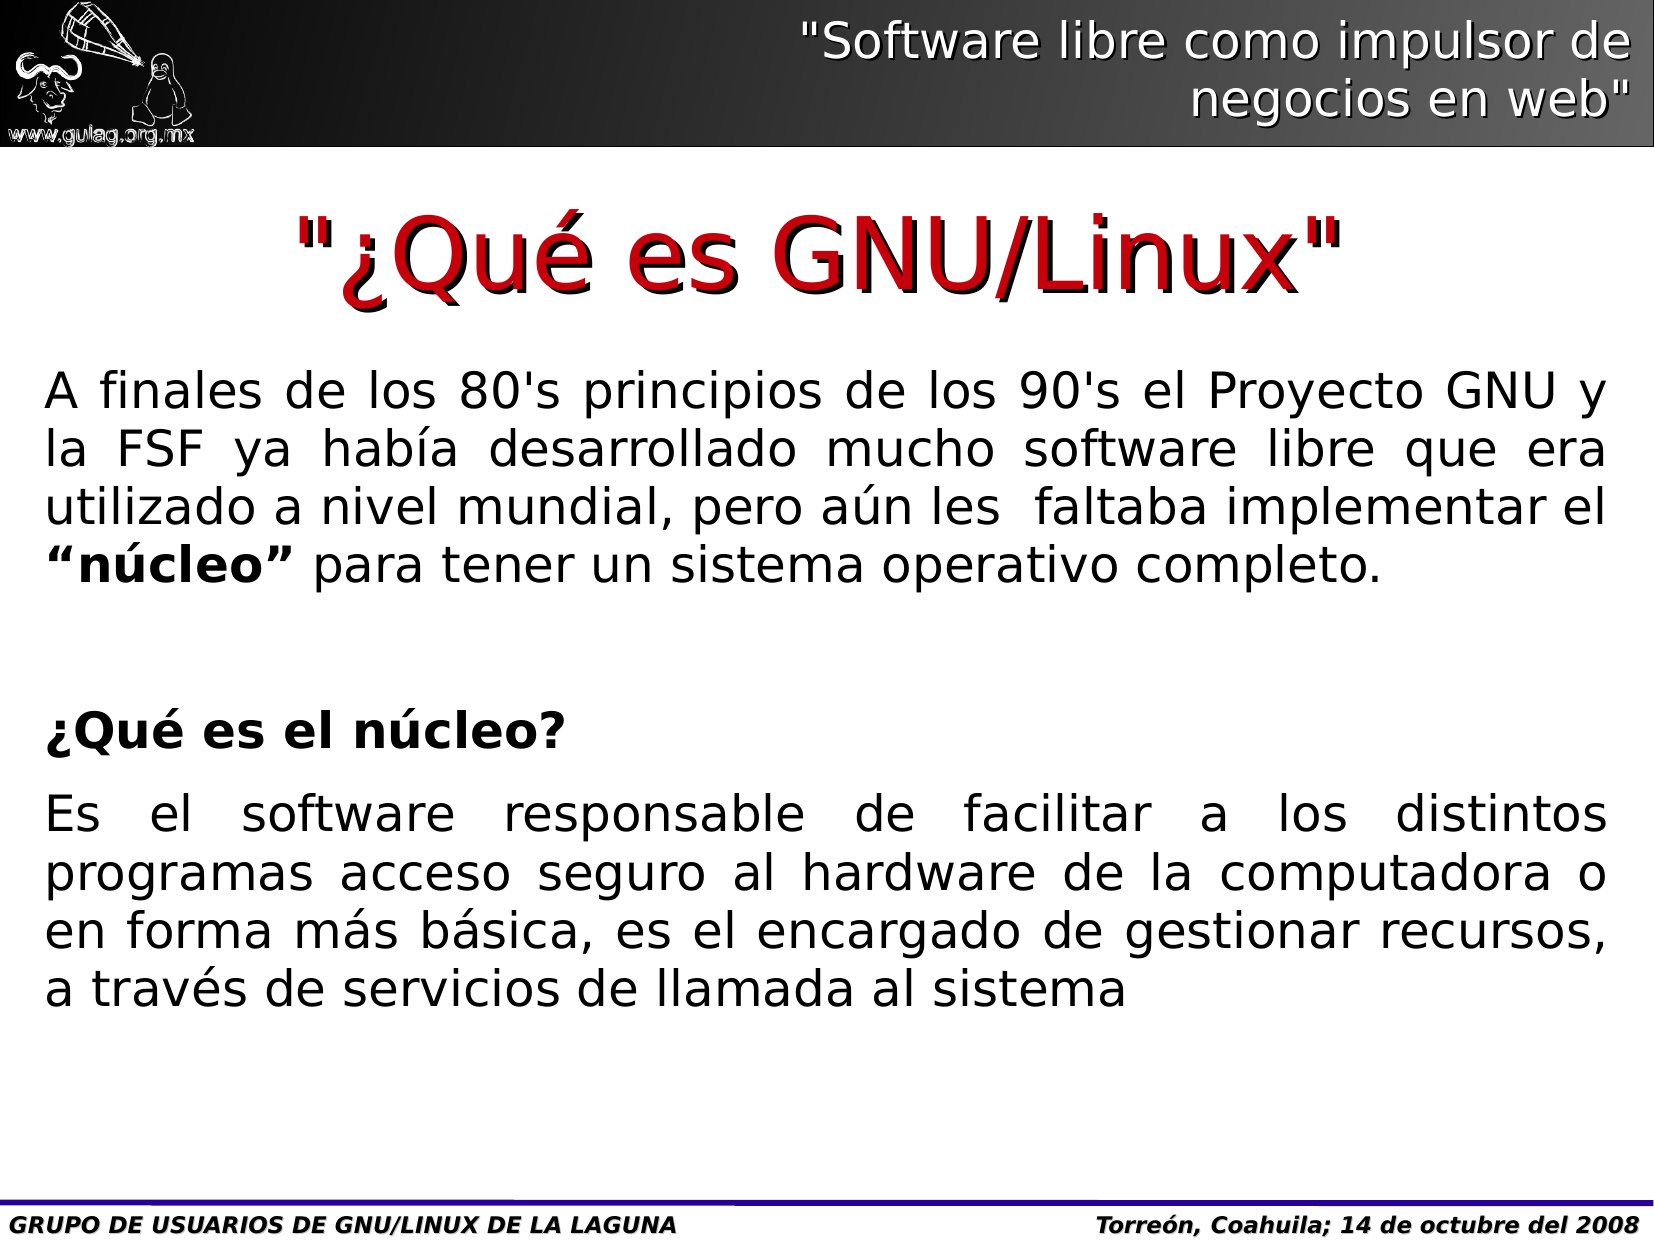

"Software libre como impulsor de negocios en web"
GRUPO DE USUARIOS DE GNU/LINUX DE LA LAGUNA
Torreón, Coahuila; 14 de octubre del 2008
"¿Qué es GNU/Linux"
A finales de los 80's principios de los 90's el Proyecto GNU y la FSF ya había desarrollado mucho software libre que era utilizado a nivel mundial, pero aún les faltaba implementar el “núcleo” para tener un sistema operativo completo.
¿Qué es el núcleo?
Es el software responsable de facilitar a los distintos programas acceso seguro al hardware de la computadora o en forma más básica, es el encargado de gestionar recursos, a través de servicios de llamada al sistema